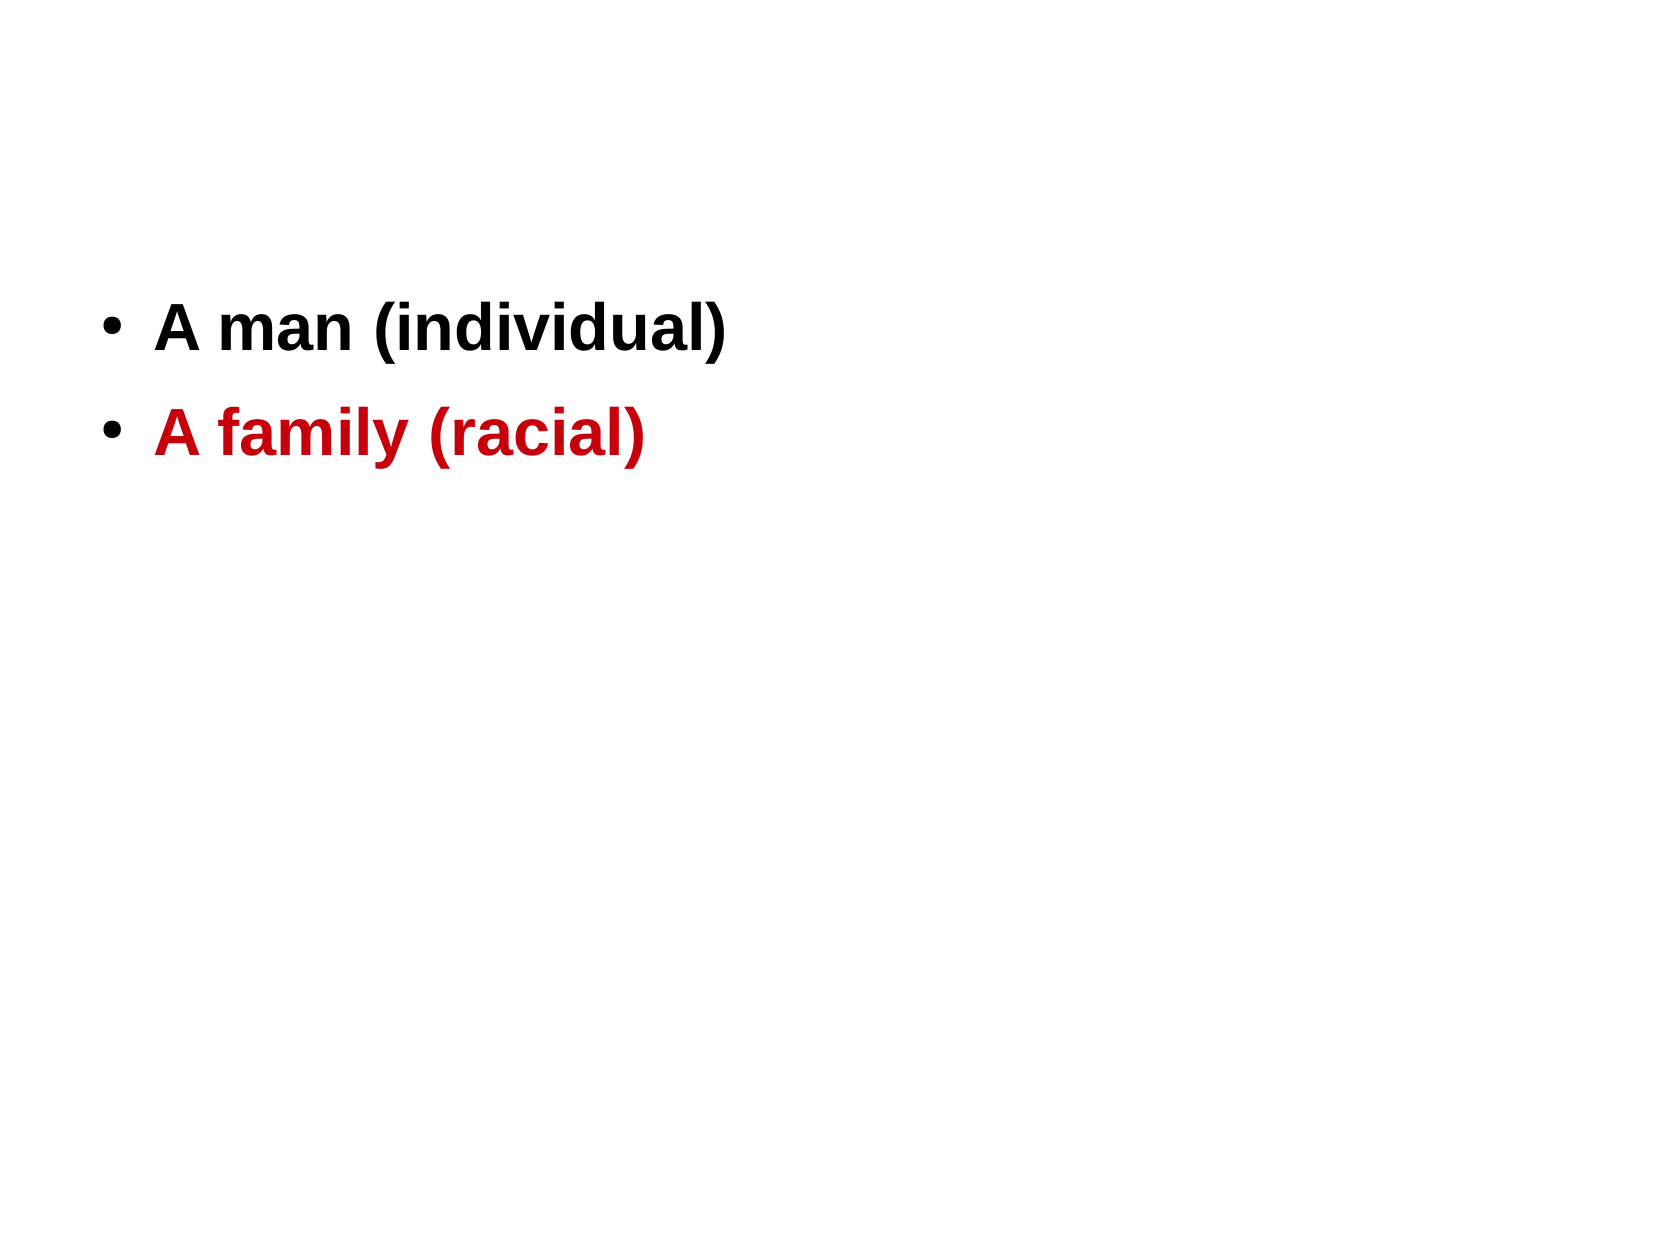

#
A man (individual)
A family (racial)